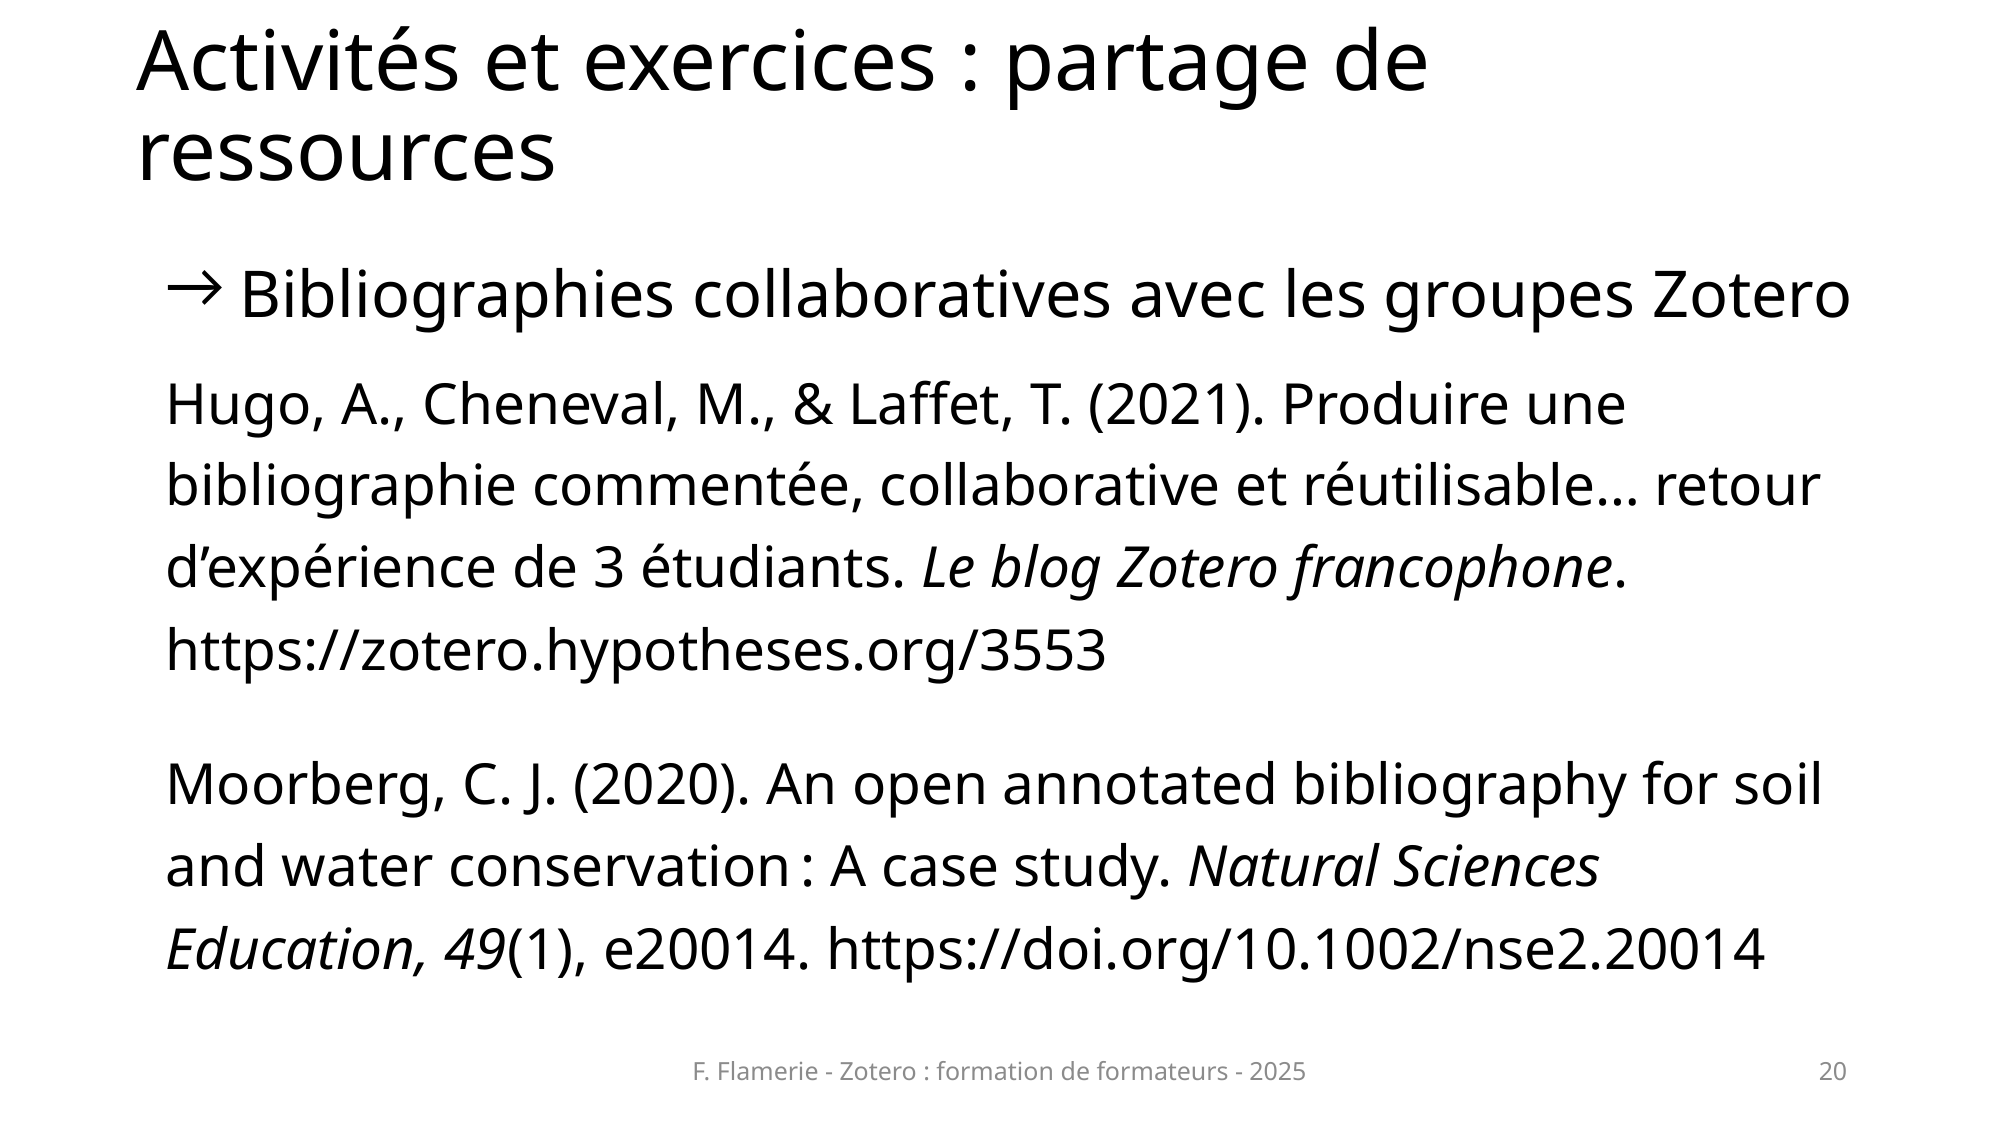

# Activités et exercices : partage de ressources
 Bibliographies collaboratives avec les groupes Zotero
Hugo, A., Cheneval, M., & Laffet, T. (2021). Produire une bibliographie commentée, collaborative et réutilisable… retour d’expérience de 3 étudiants. Le blog Zotero francophone. https://zotero.hypotheses.org/3553
Moorberg, C. J. (2020). An open annotated bibliography for soil and water conservation : A case study. Natural Sciences Education, 49(1), e20014. https://doi.org/10.1002/nse2.20014
F. Flamerie - Zotero : formation de formateurs - 2025
20